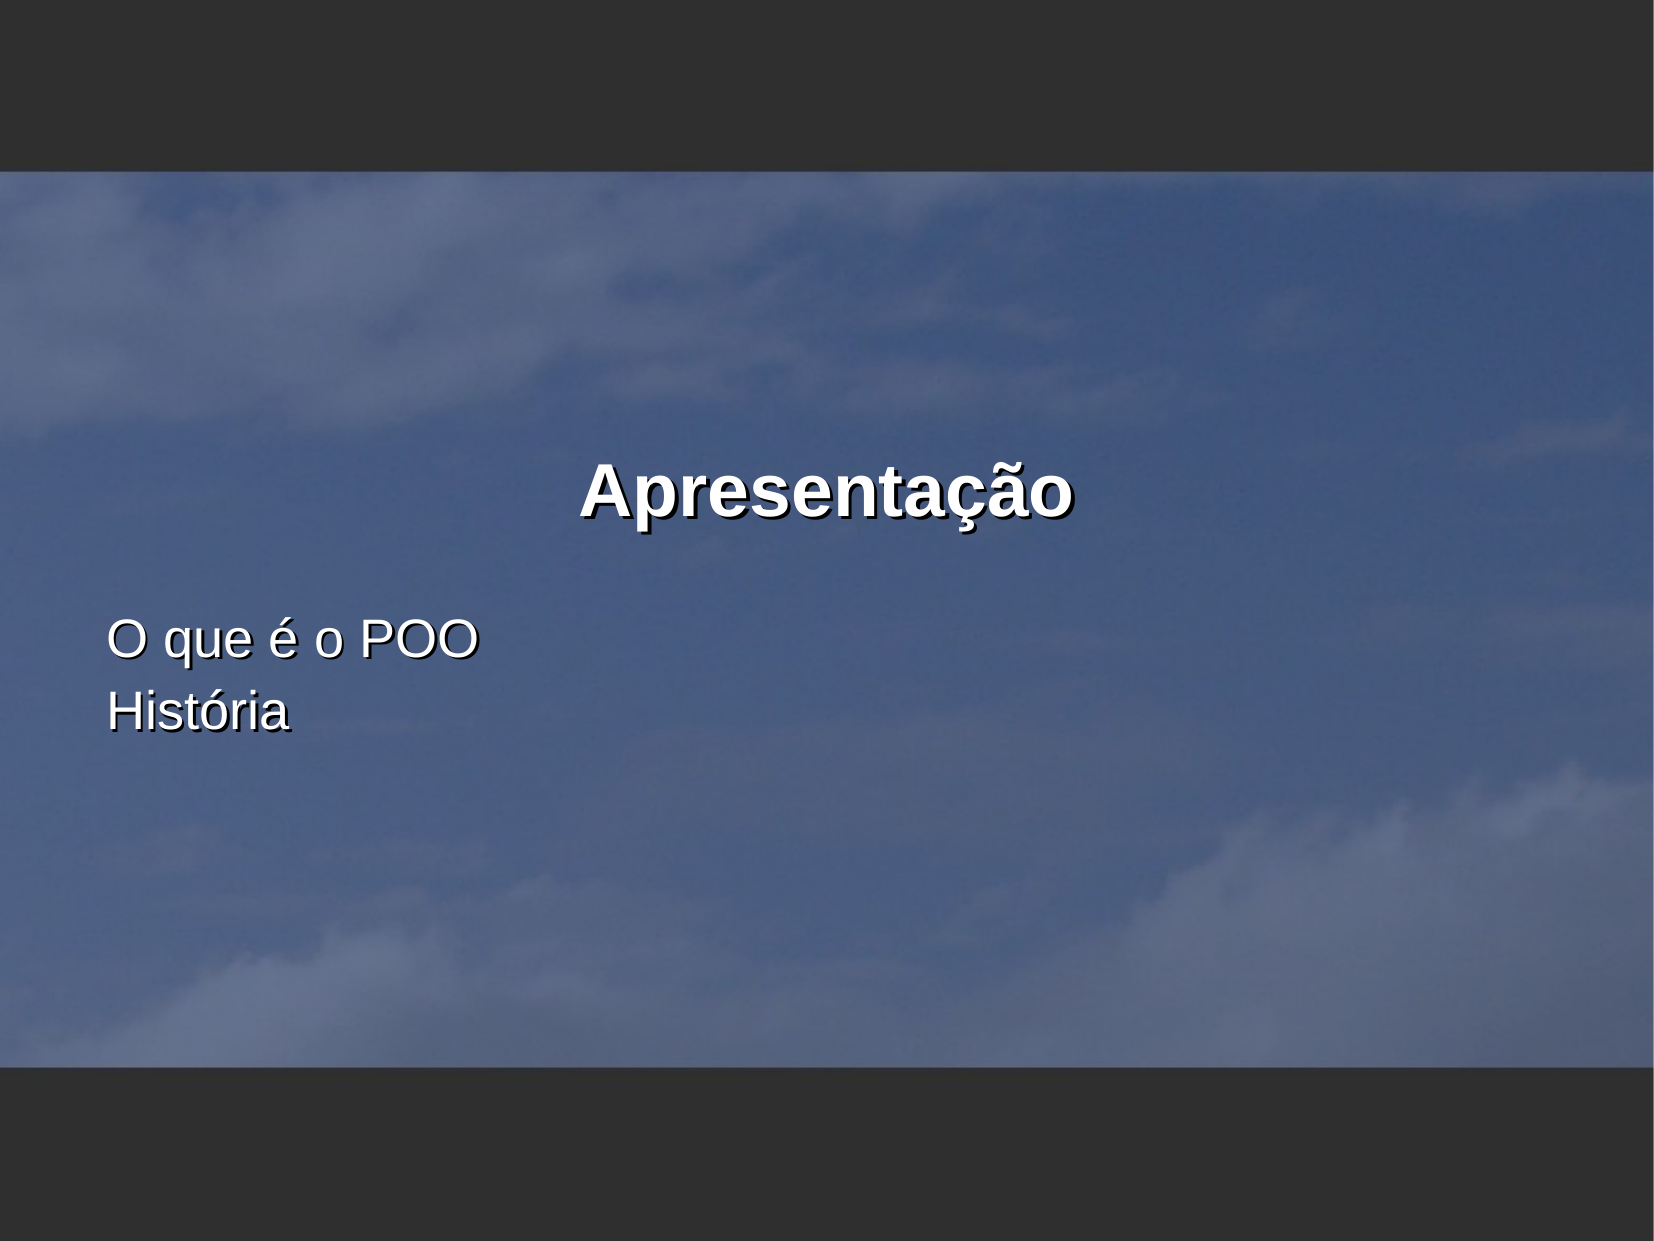

# Apresentação
O que é o POO
História